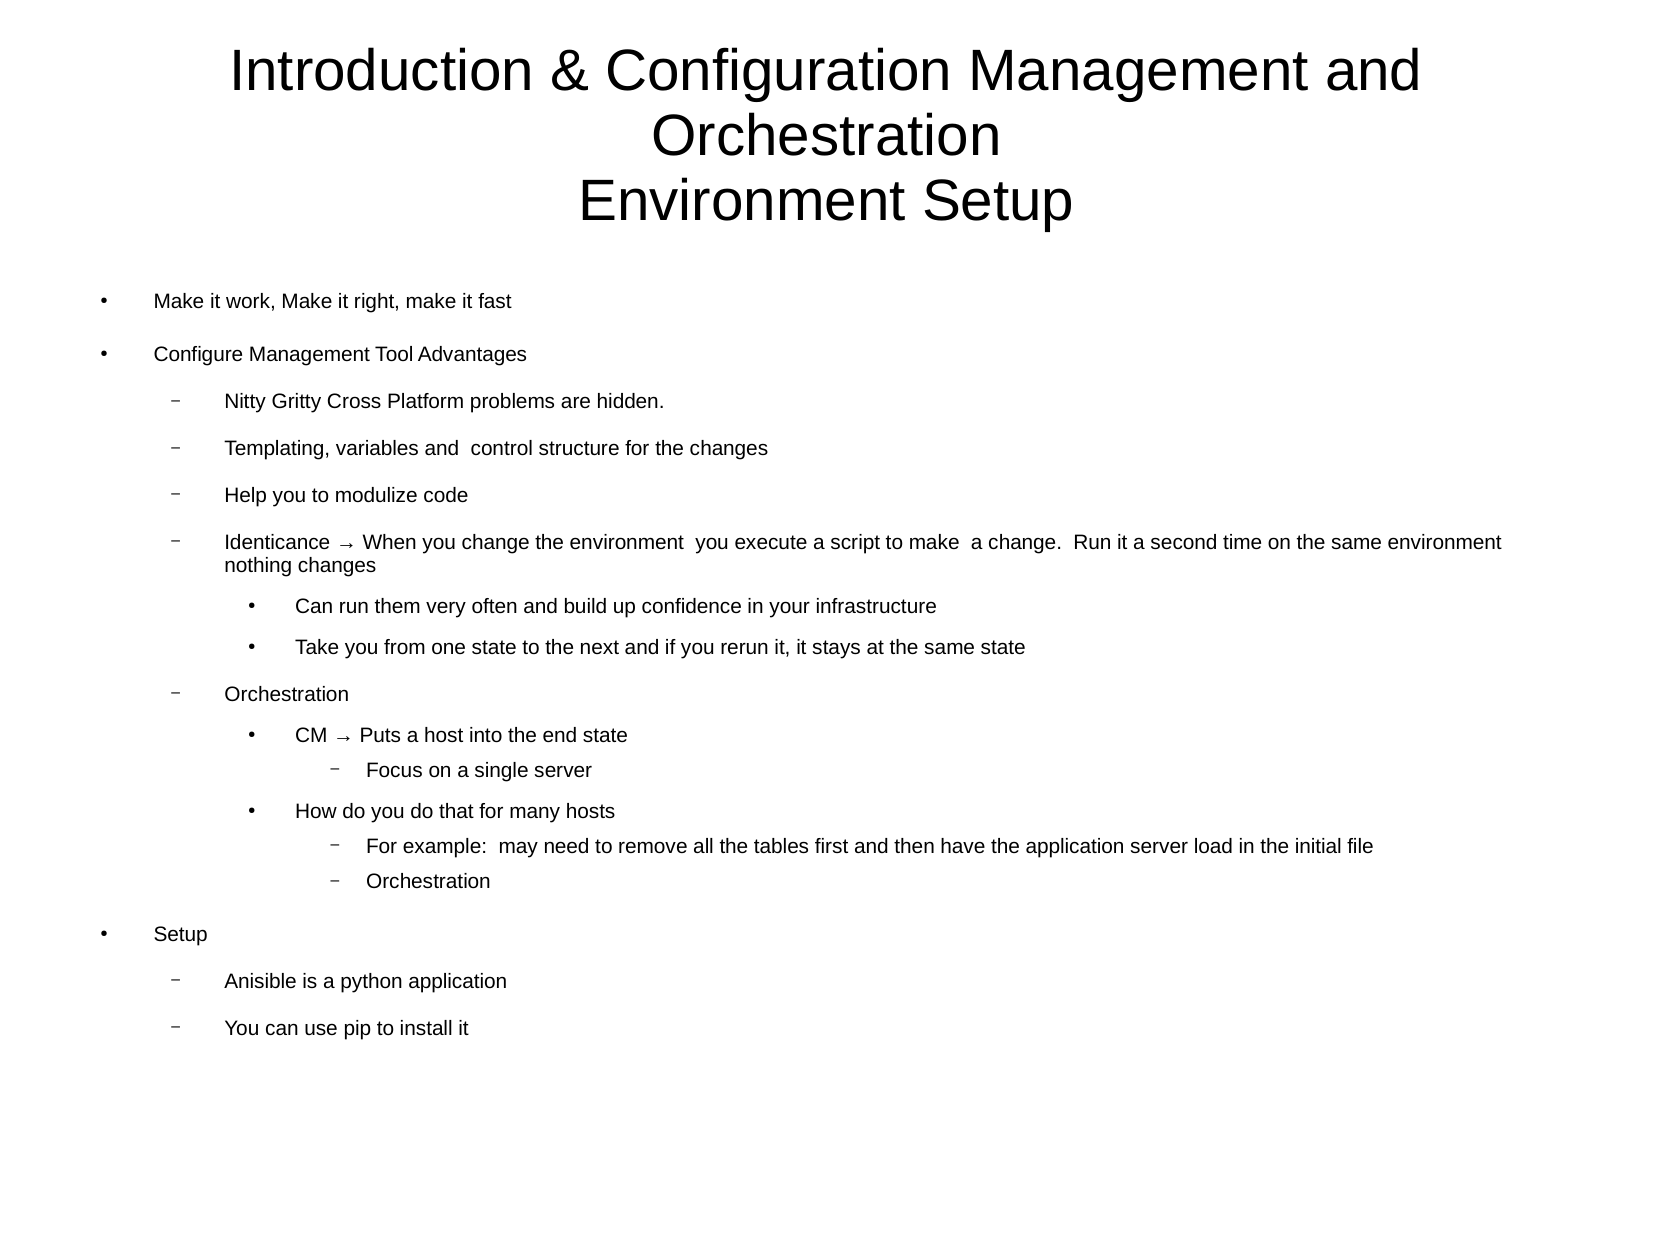

# Introduction & Configuration Management and Orchestration Environment Setup
Make it work, Make it right, make it fast
Configure Management Tool Advantages
Nitty Gritty Cross Platform problems are hidden.
Templating, variables and control structure for the changes
Help you to modulize code
Identicance → When you change the environment you execute a script to make a change. Run it a second time on the same environment nothing changes
Can run them very often and build up confidence in your infrastructure
Take you from one state to the next and if you rerun it, it stays at the same state
Orchestration
CM → Puts a host into the end state
Focus on a single server
How do you do that for many hosts
For example: may need to remove all the tables first and then have the application server load in the initial file
Orchestration
Setup
Anisible is a python application
You can use pip to install it